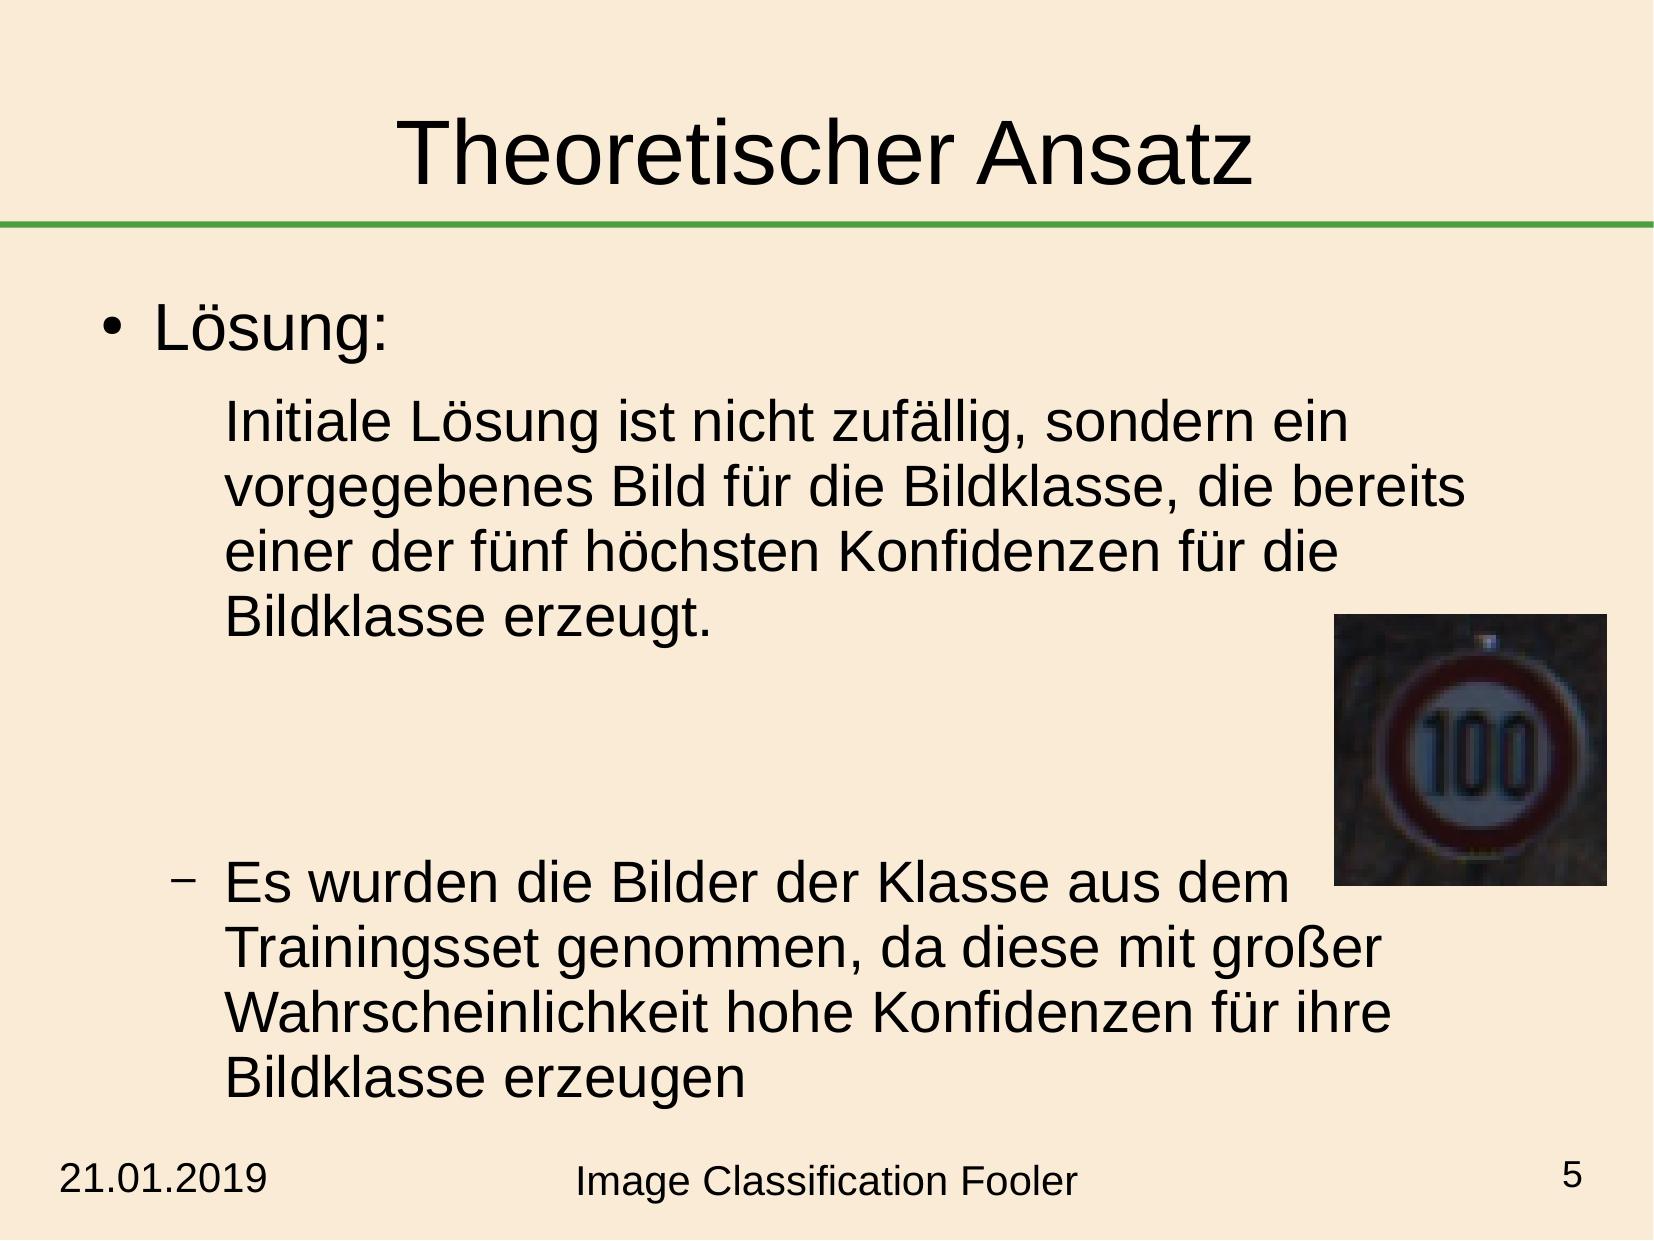

# Theoretischer Ansatz
Lösung:
Initiale Lösung ist nicht zufällig, sondern ein vorgegebenes Bild für die Bildklasse, die bereits einer der fünf höchsten Konfidenzen für die Bildklasse erzeugt.
Es wurden die Bilder der Klasse aus dem Trainingsset genommen, da diese mit großer Wahrscheinlichkeit hohe Konfidenzen für ihre Bildklasse erzeugen